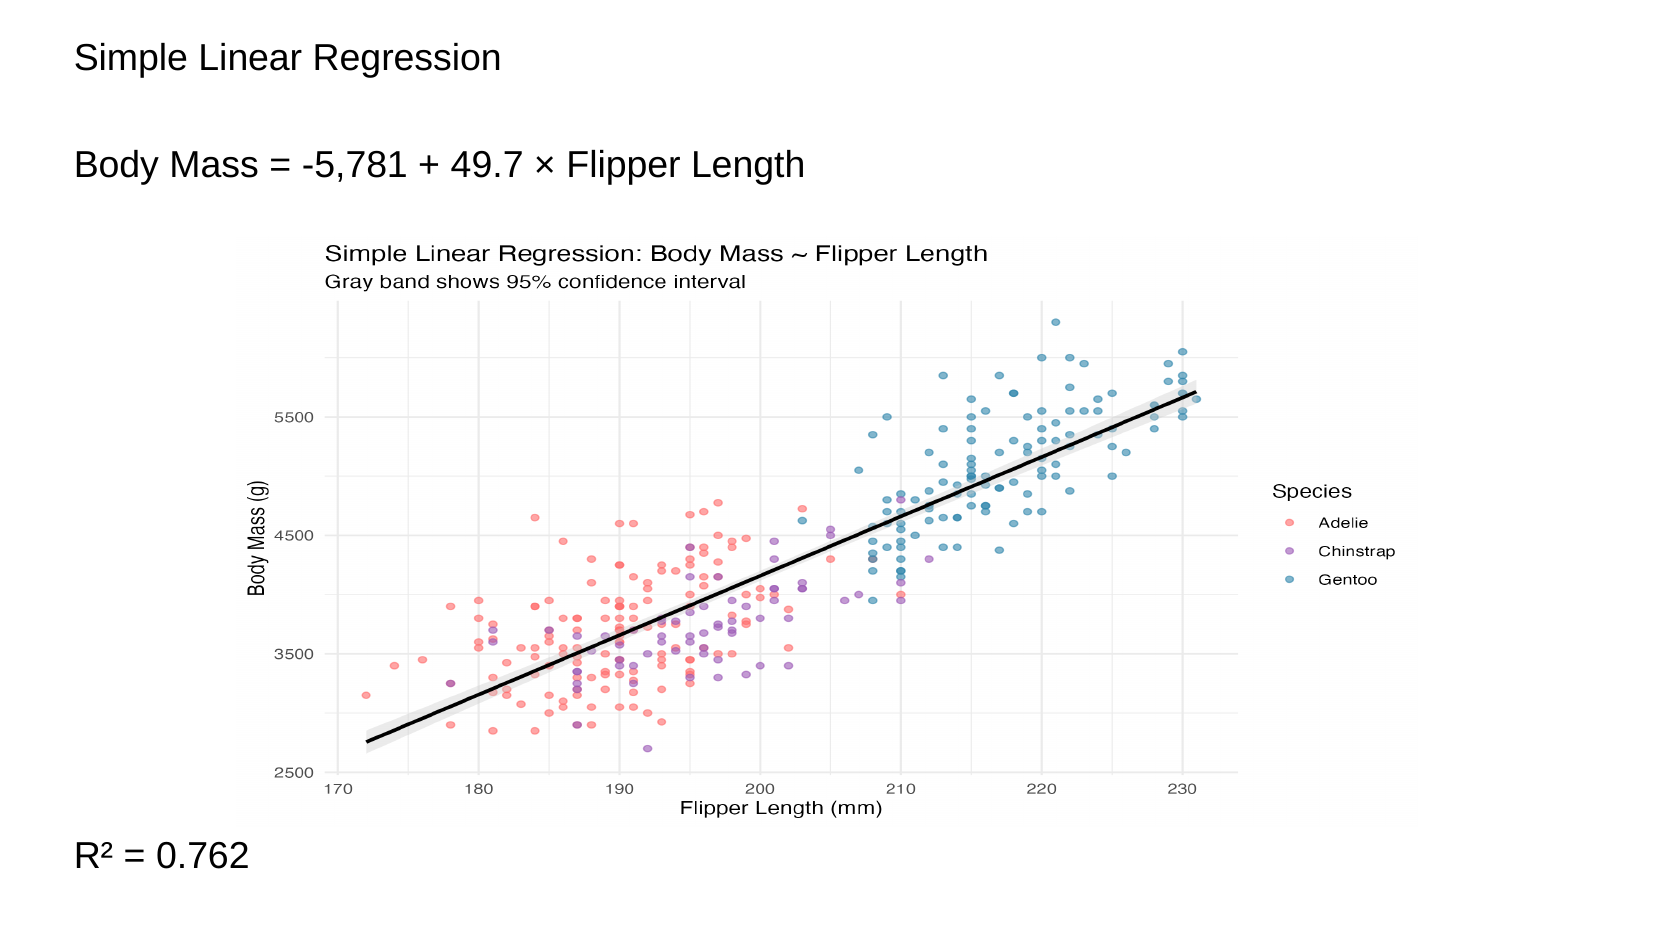

Simple Linear Regression
Body Mass = -5,781 + 49.7 × Flipper Length
R² = 0.762